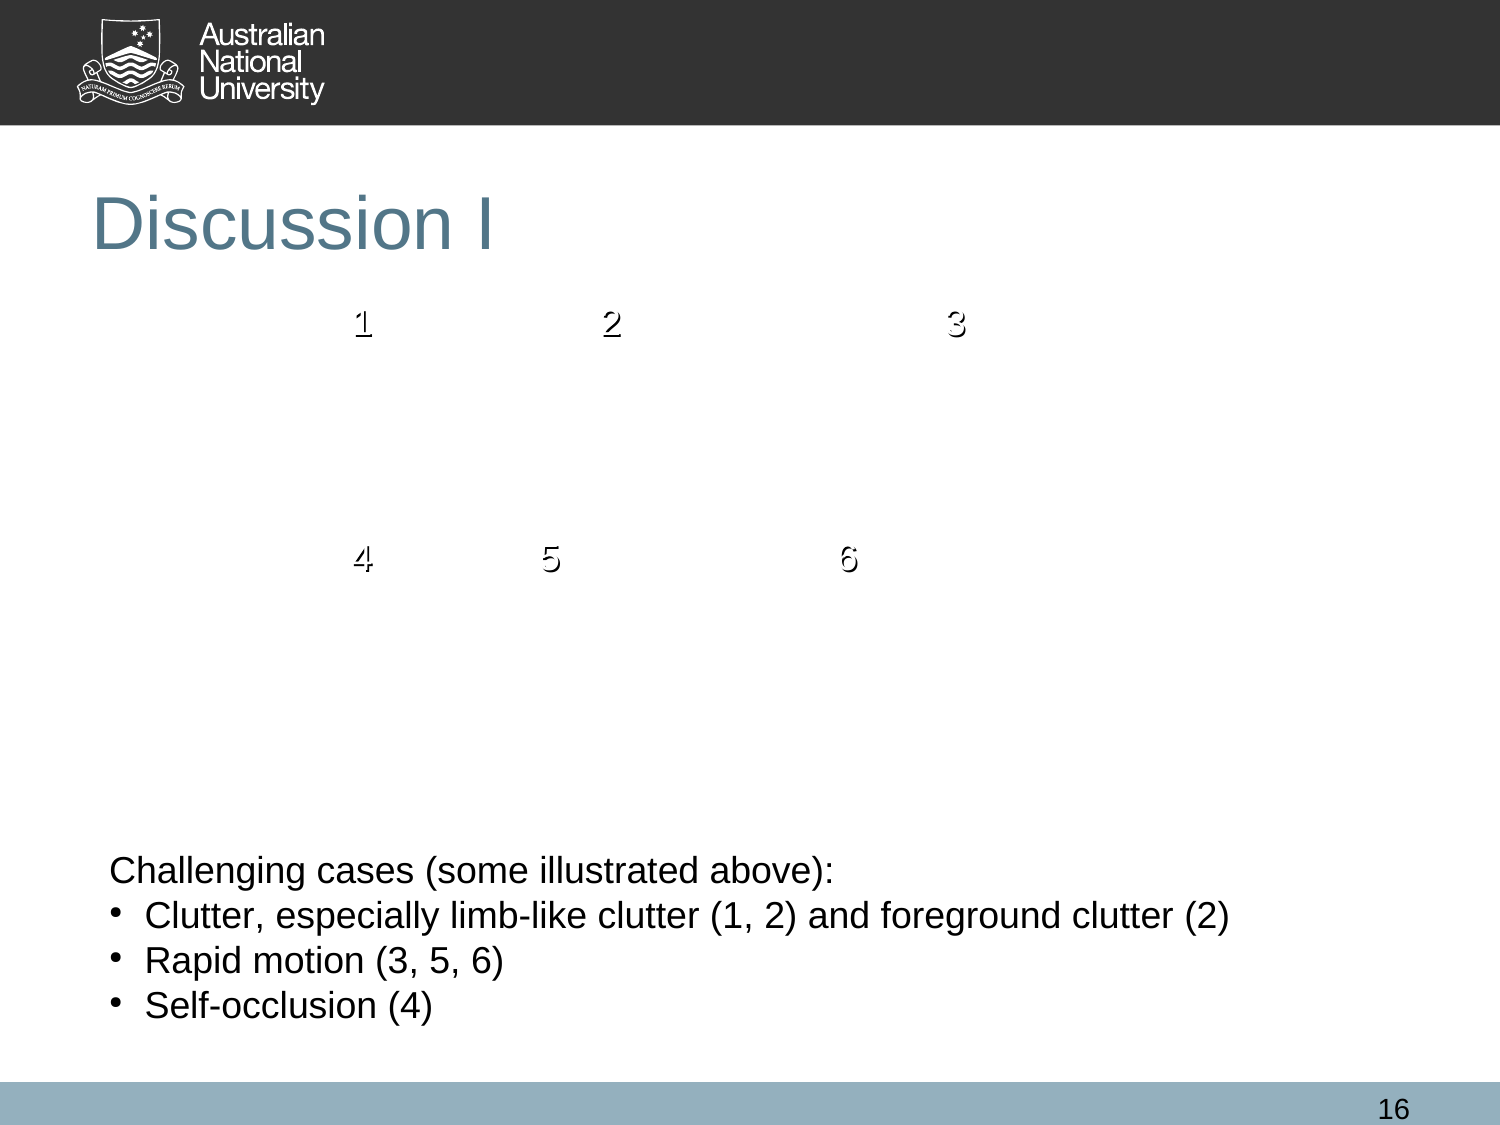

# Discussion I
1
2
3
4
5
6
Challenging cases (some illustrated above):
Clutter, especially limb-like clutter (1, 2) and foreground clutter (2)
Rapid motion (3, 5, 6)
Self-occlusion (4)